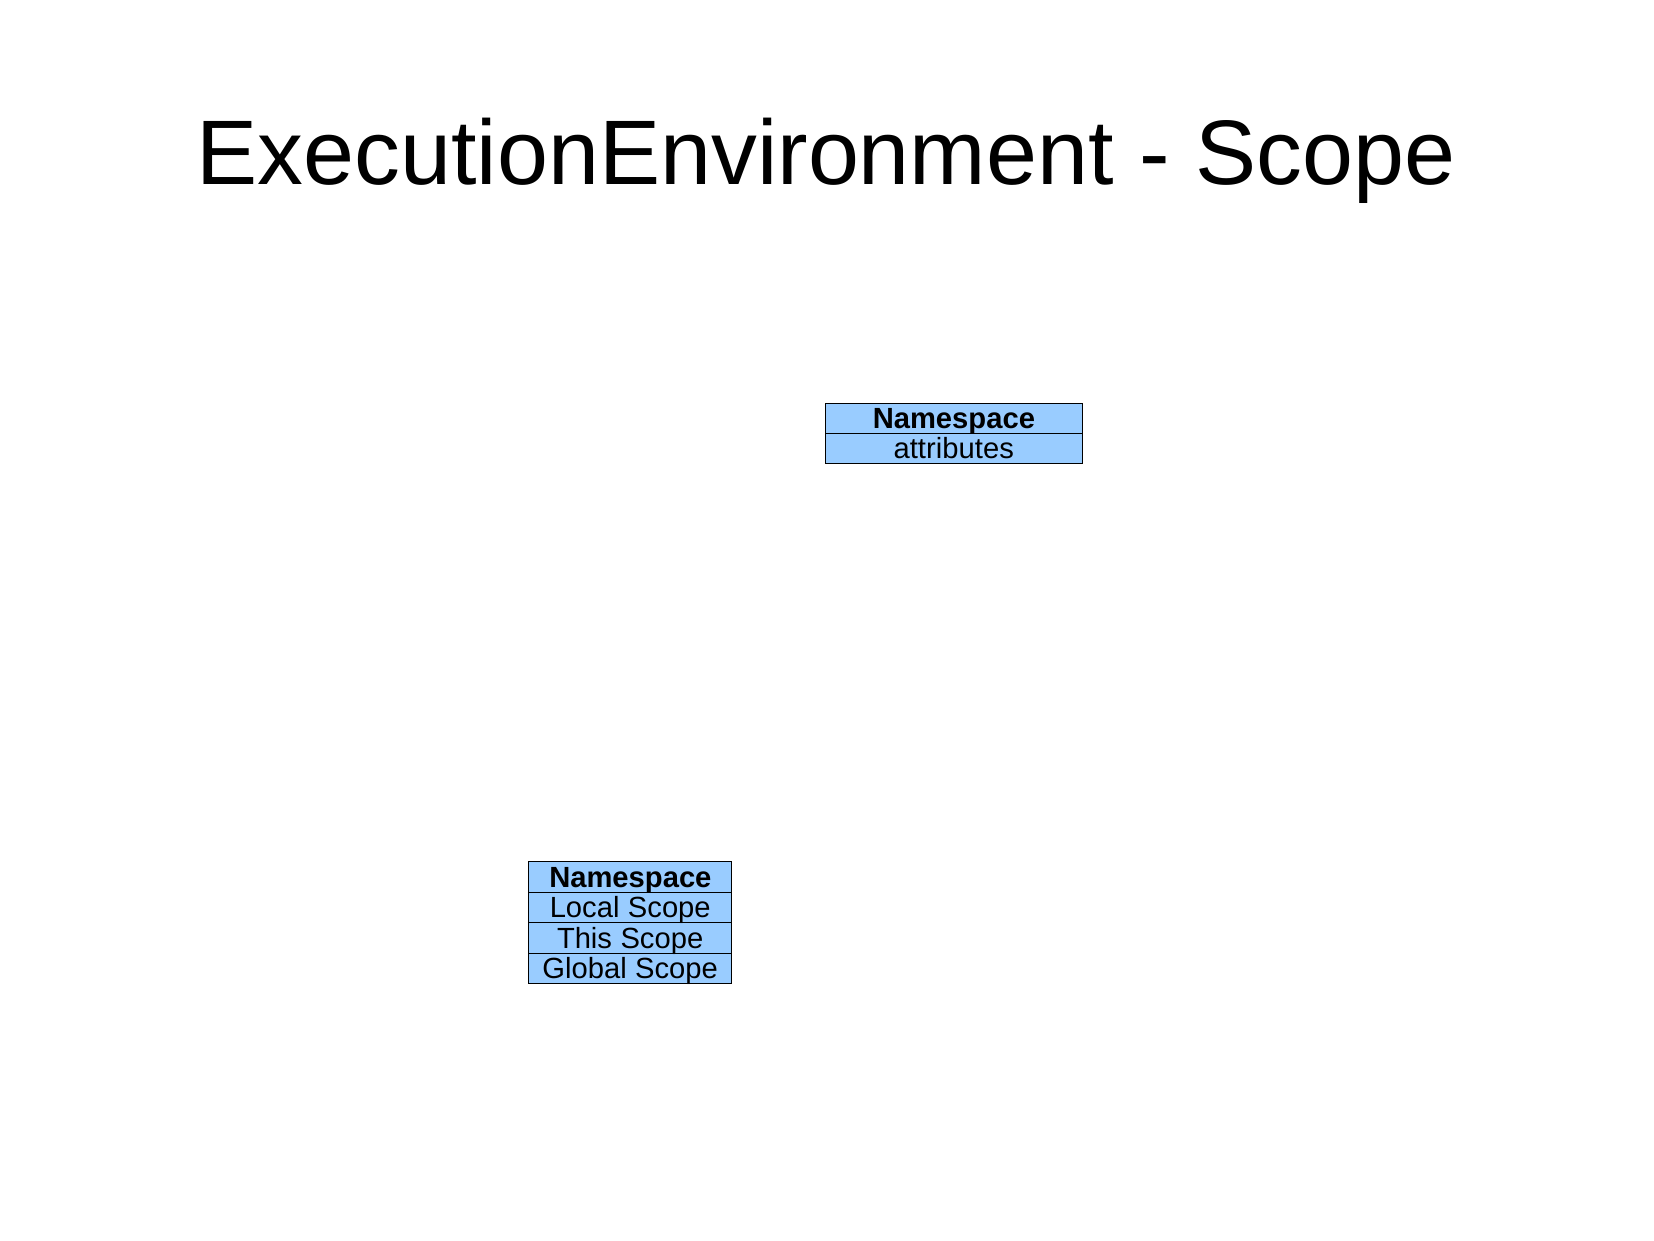

# ExecutionEnvironment - Scope
Namespace
attributes
Namespace
Local Scope
This Scope
Global Scope